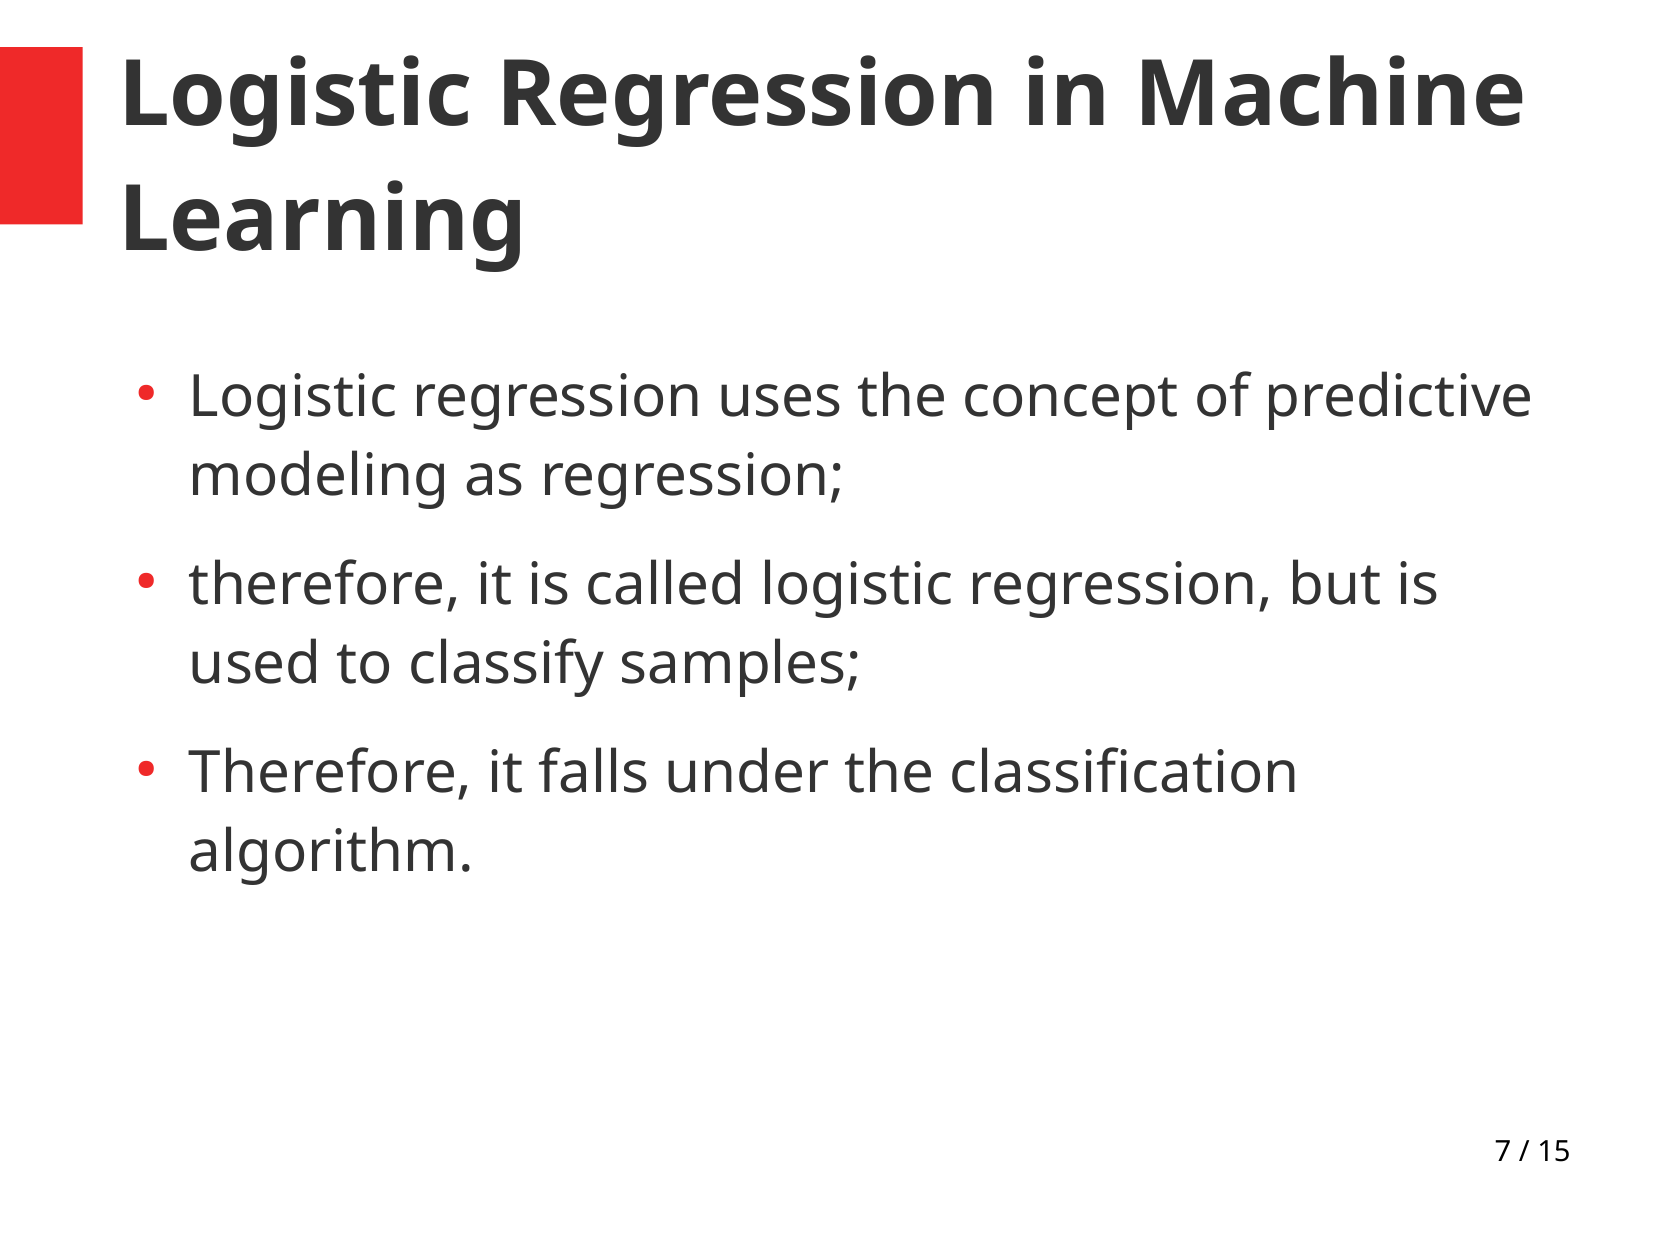

# Logistic Regression in Machine Learning
Logistic regression uses the concept of predictive modeling as regression;
therefore, it is called logistic regression, but is used to classify samples;
Therefore, it falls under the classification algorithm.
7